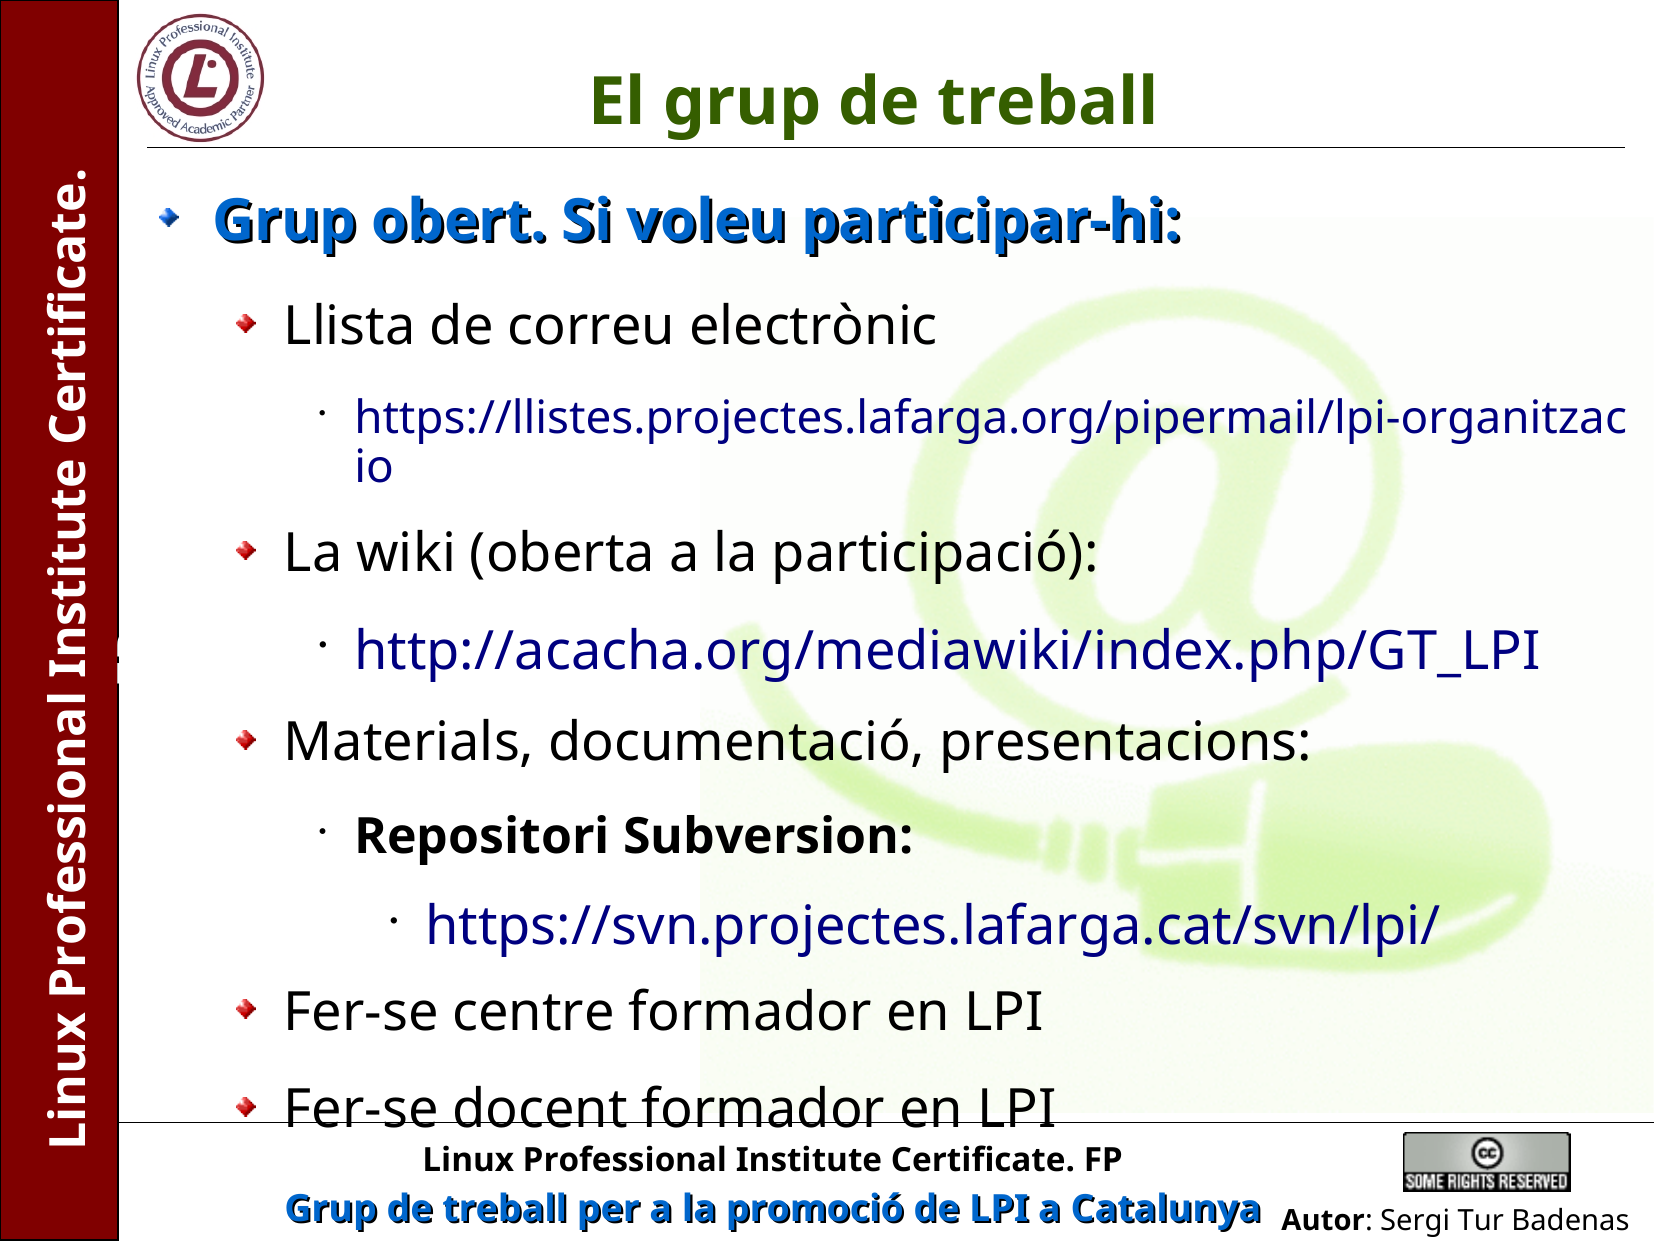

# El grup de treball
Grup obert. Si voleu participar-hi:
Llista de correu electrònic
https://llistes.projectes.lafarga.org/pipermail/lpi-organitzacio
La wiki (oberta a la participació):
http://acacha.org/mediawiki/index.php/GT_LPI
Materials, documentació, presentacions:
Repositori Subversion:
https://svn.projectes.lafarga.cat/svn/lpi/
Fer-se centre formador en LPI
Fer-se docent formador en LPI